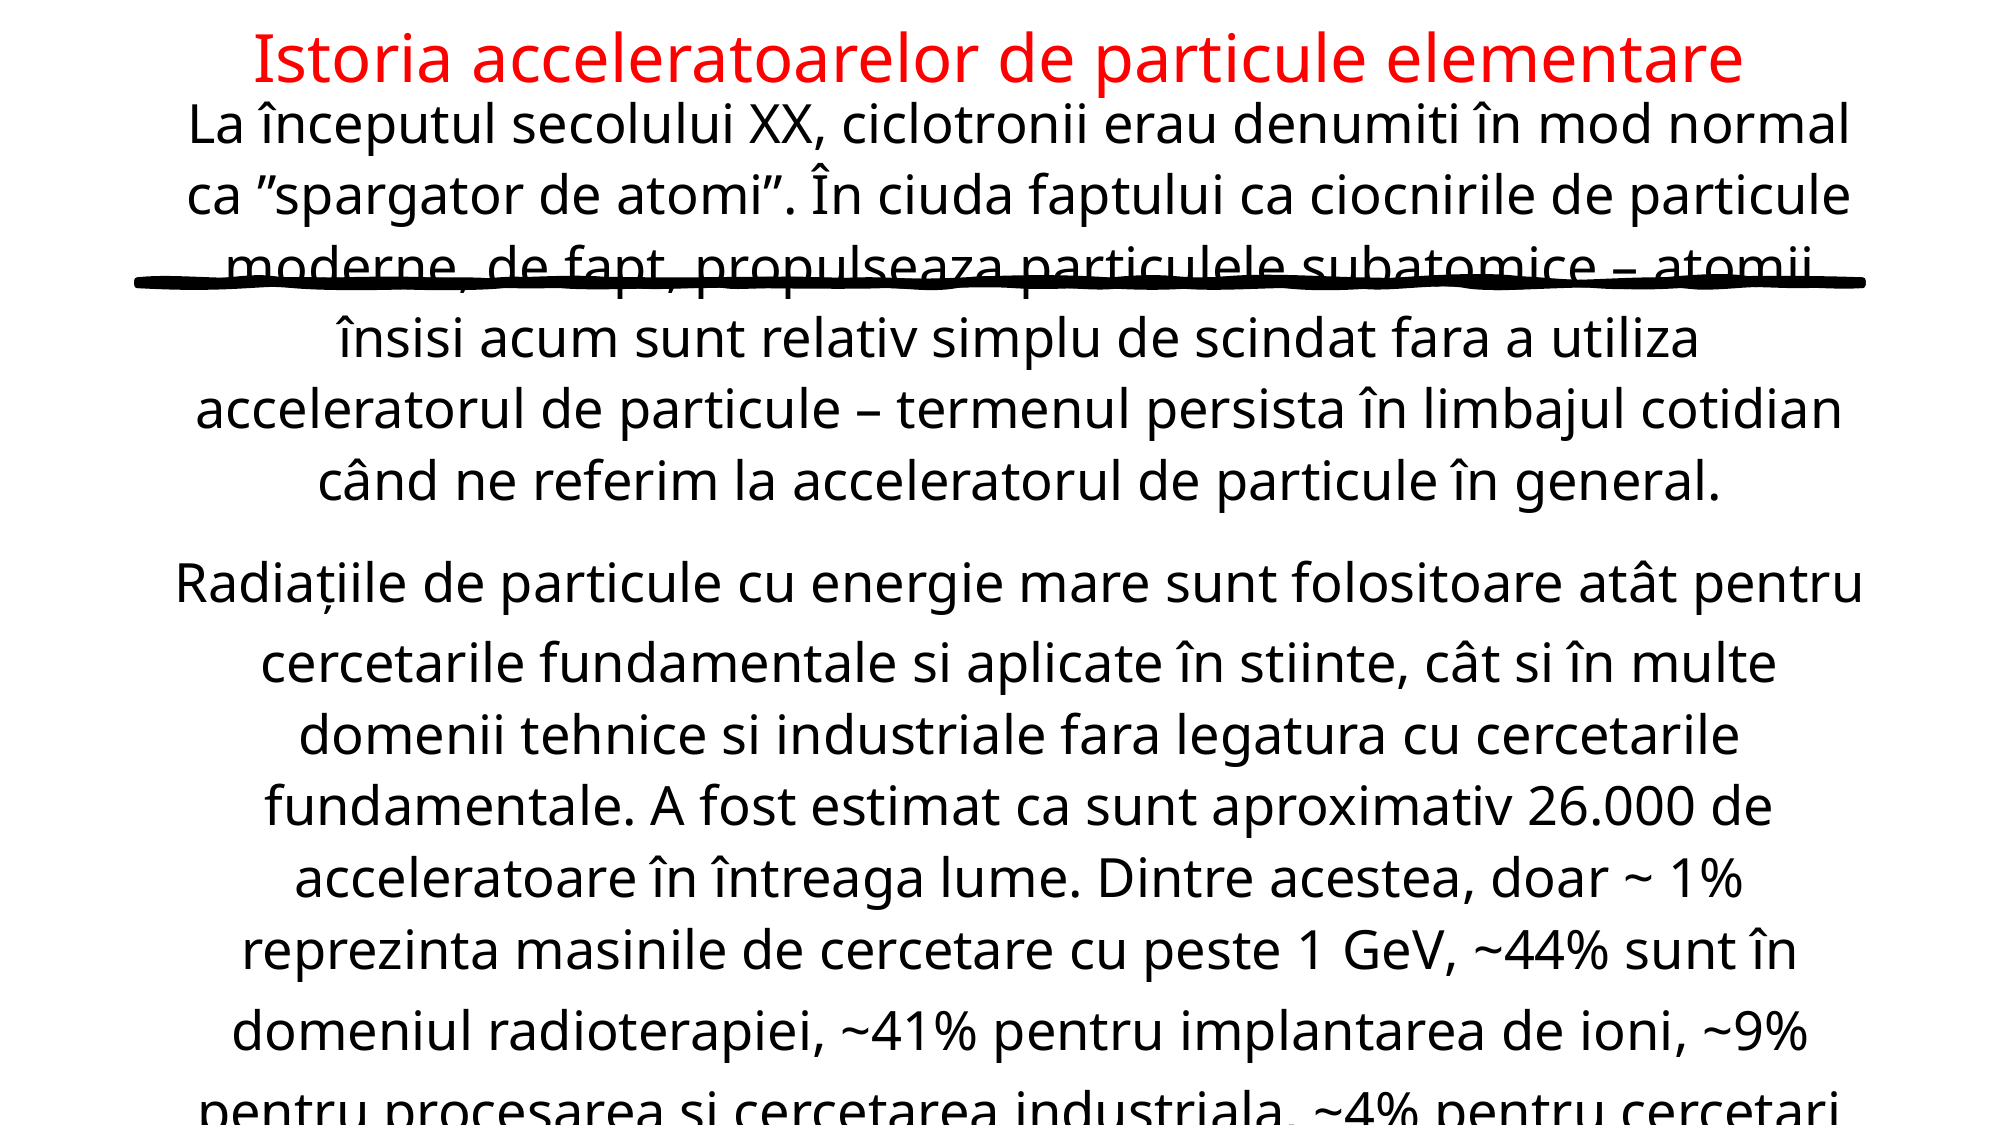

# Istoria acceleratoarelor de particule elementare
La începutul secolului XX, ciclotronii erau denumiti în mod normal ca ”spargator de atomi”. În ciuda faptului ca ciocnirile de particule moderne, de fapt, propulseaza particulele subatomice – atomii însisi acum sunt relativ simplu de scindat fara a utiliza acceleratorul de particule – termenul persista în limbajul cotidian când ne referim la acceleratorul de particule în general.
Radiațiile de particule cu energie mare sunt folositoare atât pentru cercetarile fundamentale si aplicate în stiinte, cât si în multe domenii tehnice si industriale fara legatura cu cercetarile fundamentale. A fost estimat ca sunt aproximativ 26.000 de acceleratoare în întreaga lume. Dintre acestea, doar ~ 1% reprezinta masinile de cercetare cu peste 1 GeV, ~44% sunt în domeniul radioterapiei, ~41% pentru implantarea de ioni, ~9% pentru procesarea si cercetarea industriala, ~4% pentru cercetari biomedicale si alte cercetari cu cantitati mici de energie.